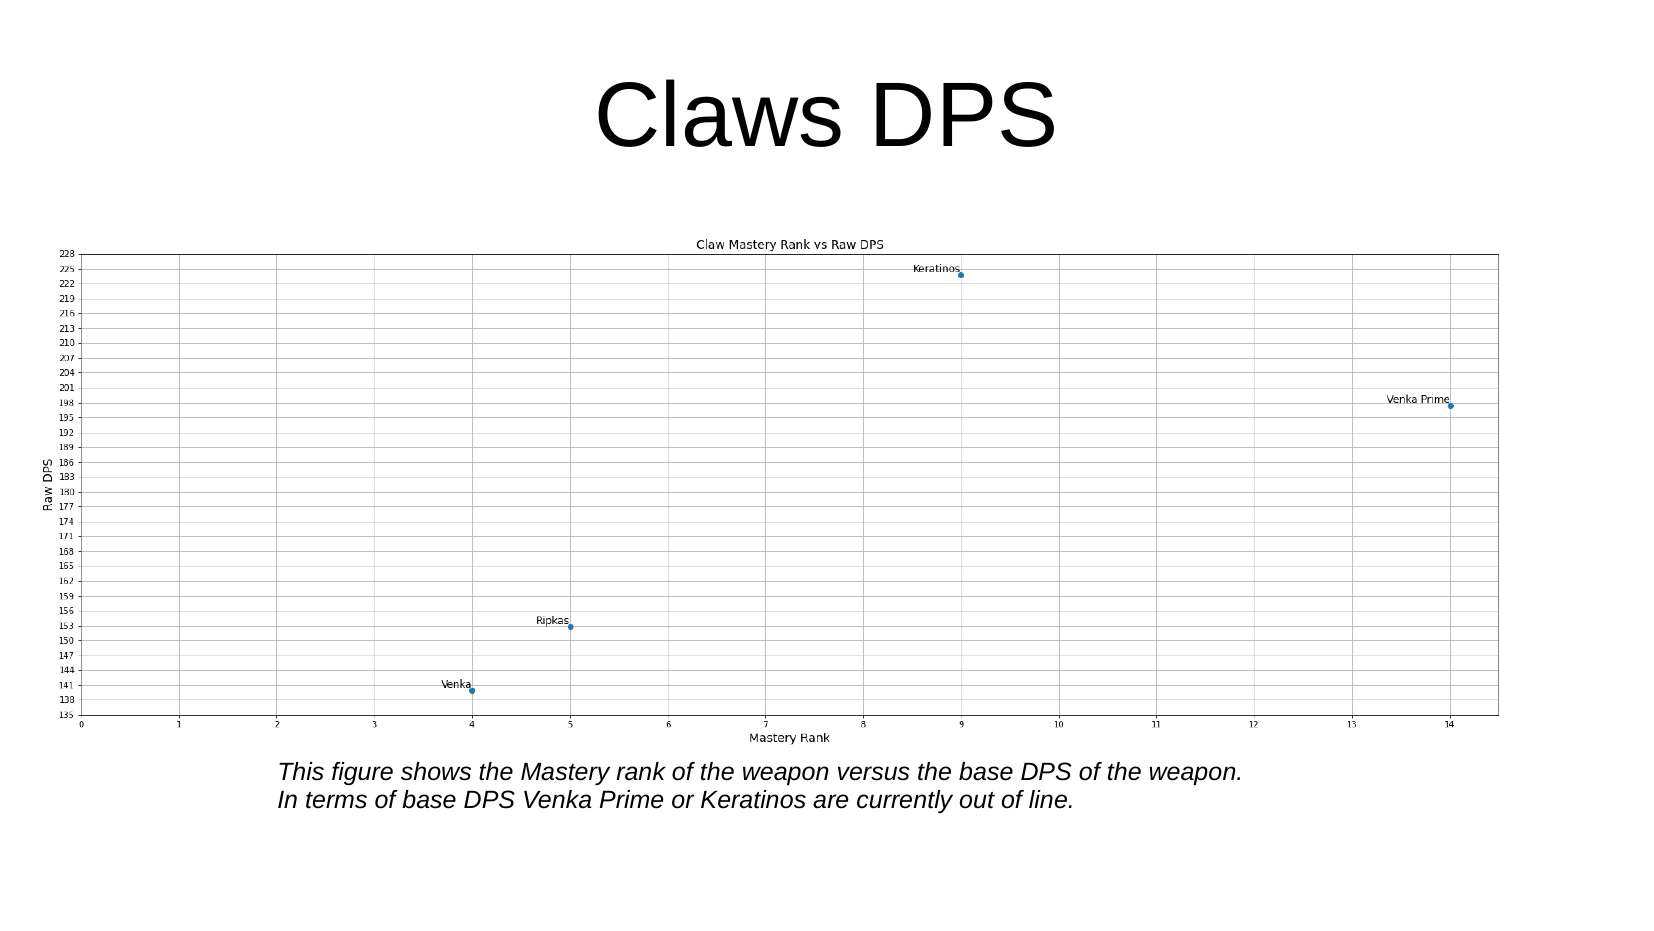

# Claws DPS
This figure shows the Mastery rank of the weapon versus the base DPS of the weapon. In terms of base DPS Venka Prime or Keratinos are currently out of line.